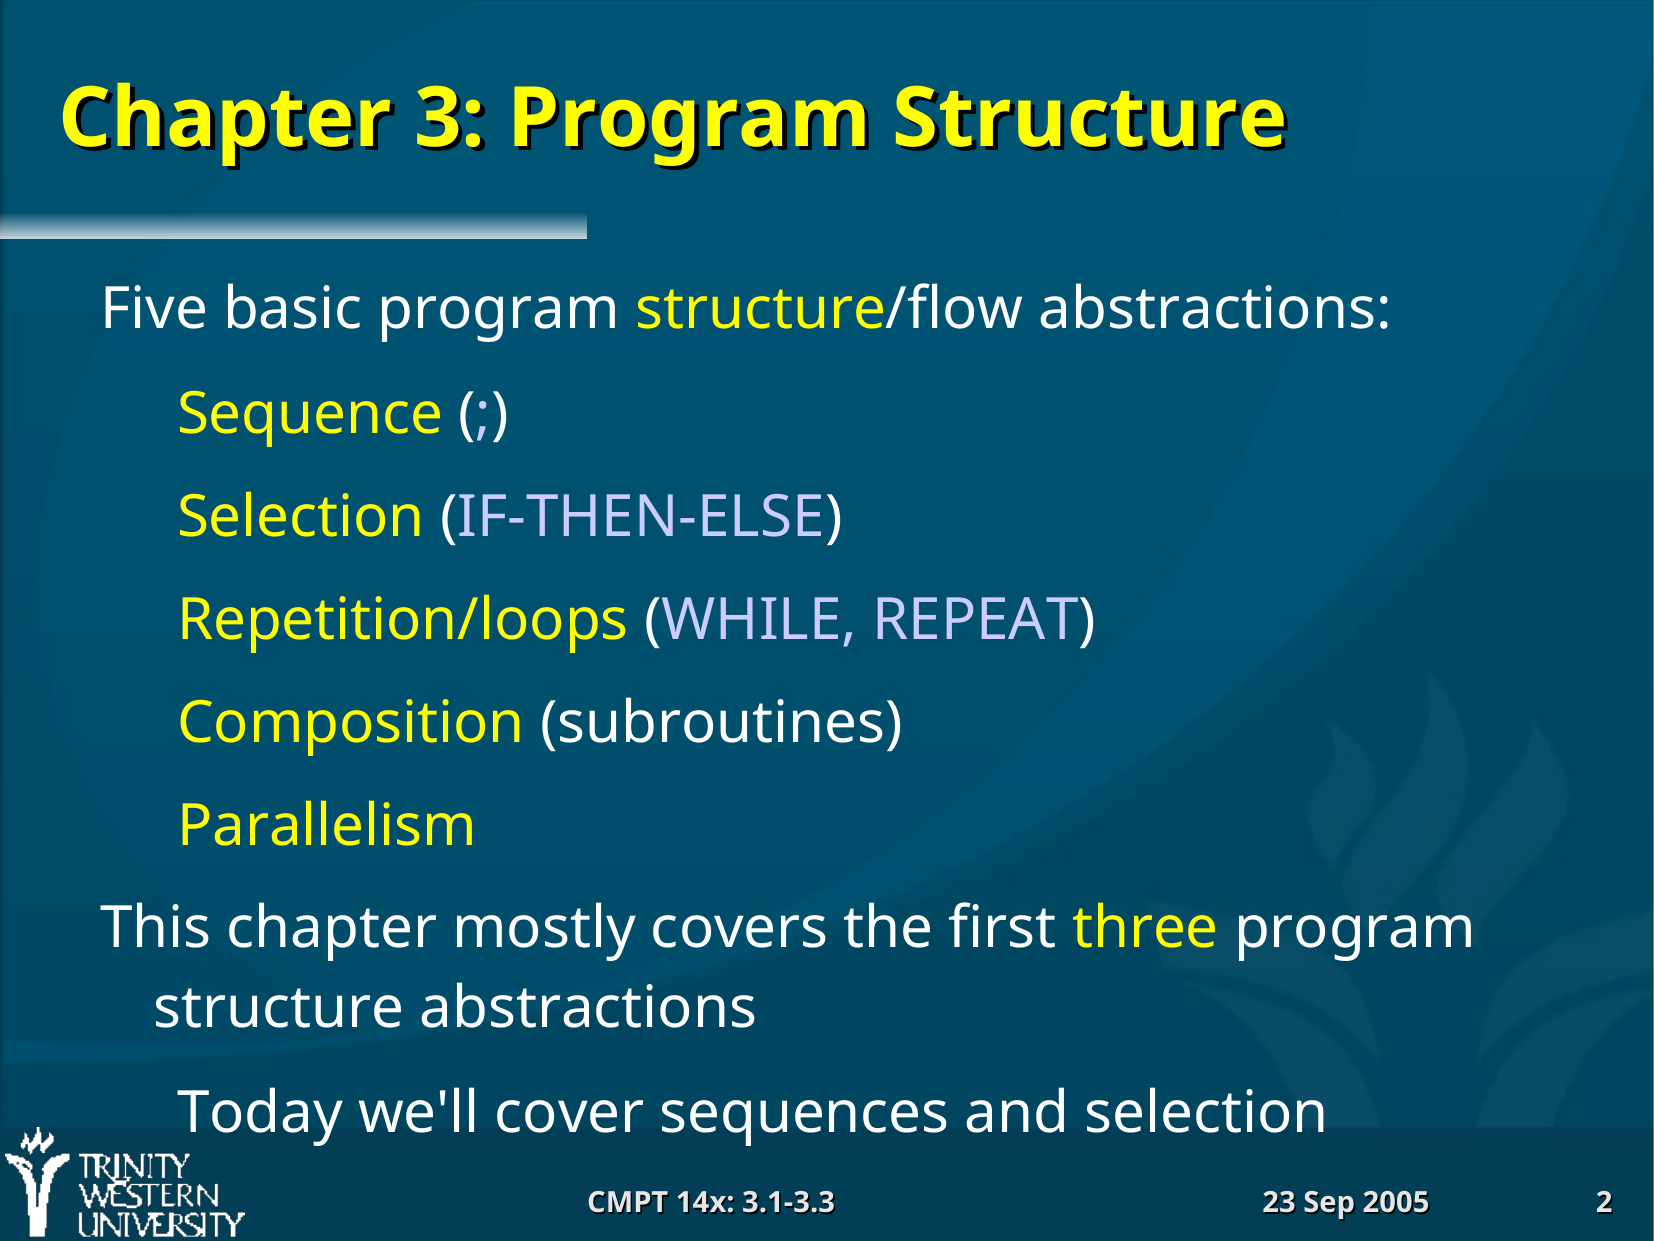

# Chapter 3: Program Structure
Five basic program structure/flow abstractions:
Sequence (;)
Selection (IF-THEN-ELSE)
Repetition/loops (WHILE, REPEAT)
Composition (subroutines)
Parallelism
This chapter mostly covers the first three program structure abstractions
Today we'll cover sequences and selection
CMPT 14x: 3.1-3.3
23 Sep 2005
2